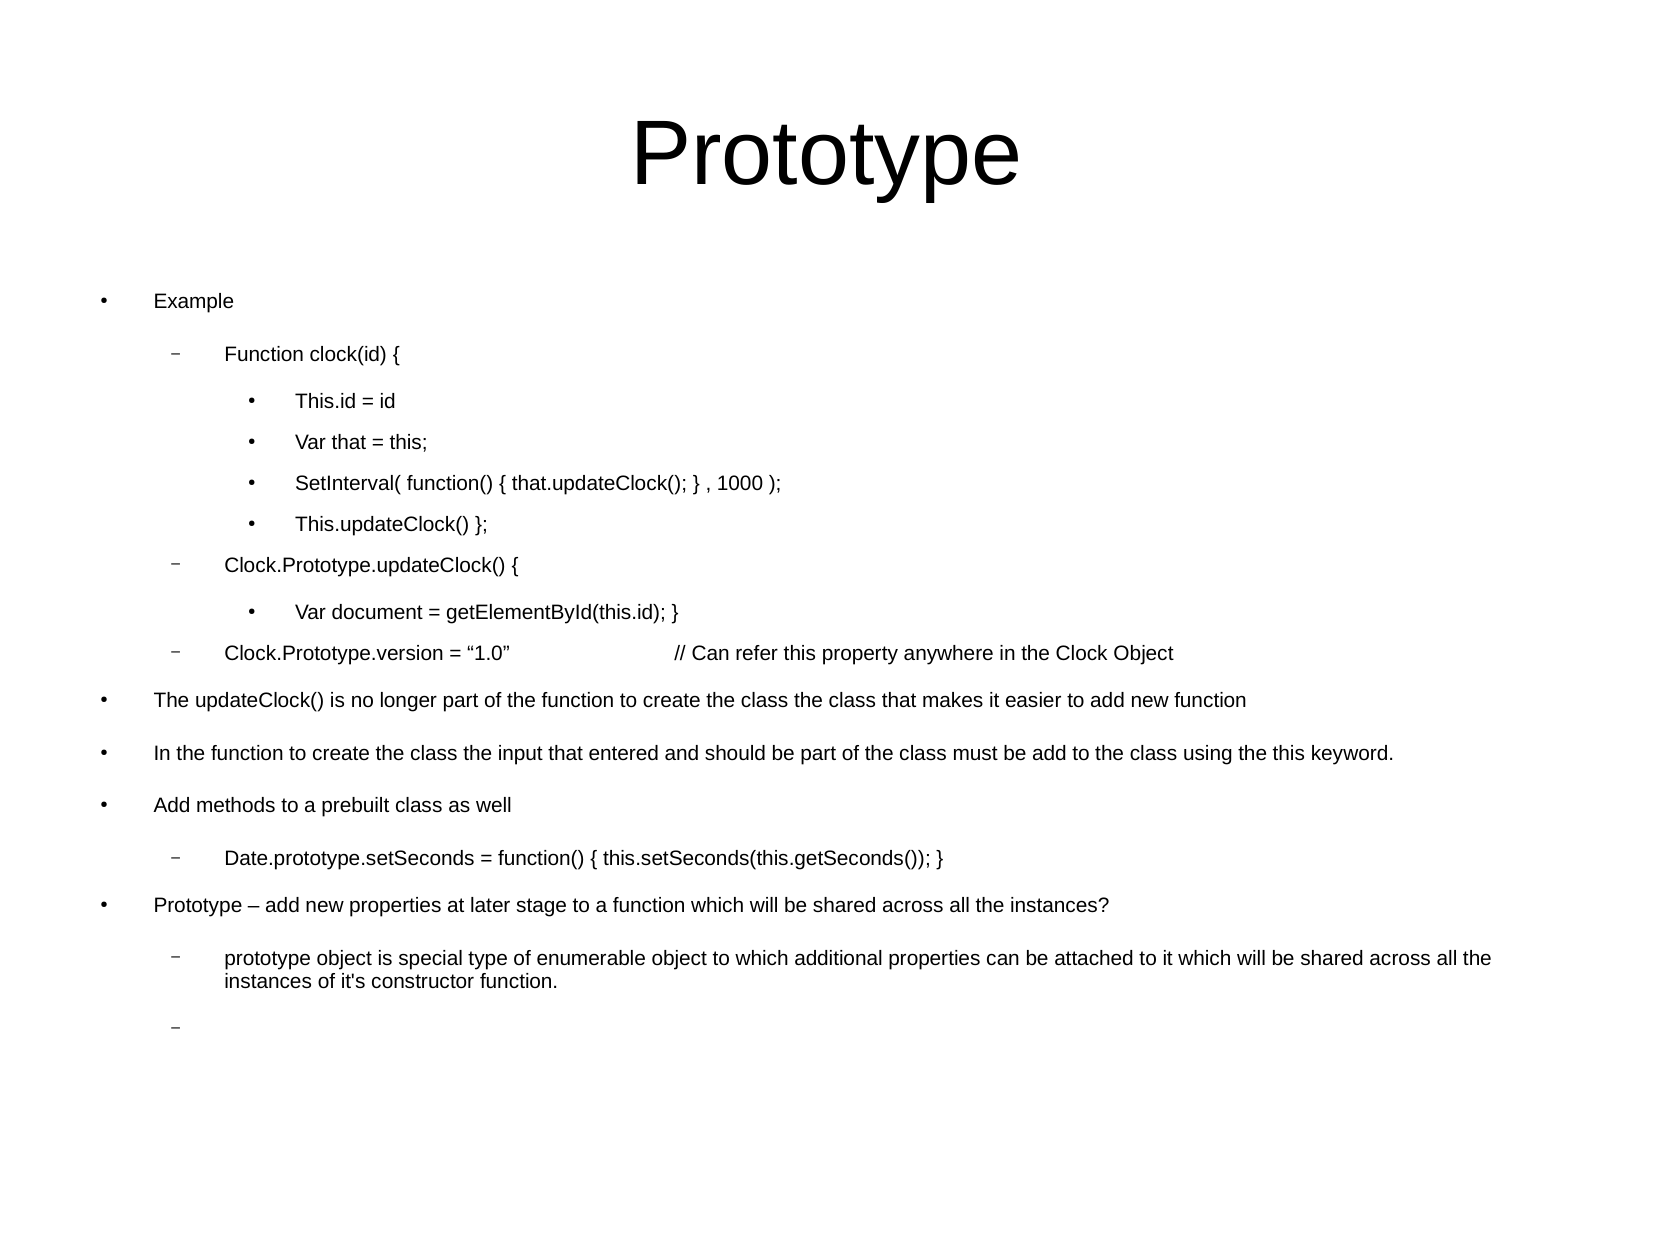

# Prototype
Example
Function clock(id) {
This.id = id
Var that = this;
SetInterval( function() { that.updateClock(); } , 1000 );
This.updateClock() };
Clock.Prototype.updateClock() {
Var document = getElementById(this.id); }
Clock.Prototype.version = “1.0”			// Can refer this property anywhere in the Clock Object
The updateClock() is no longer part of the function to create the class the class that makes it easier to add new function
In the function to create the class the input that entered and should be part of the class must be add to the class using the this keyword.
Add methods to a prebuilt class as well
Date.prototype.setSeconds = function() { this.setSeconds(this.getSeconds()); }
Prototype – add new properties at later stage to a function which will be shared across all the instances?
prototype object is special type of enumerable object to which additional properties can be attached to it which will be shared across all the instances of it's constructor function.